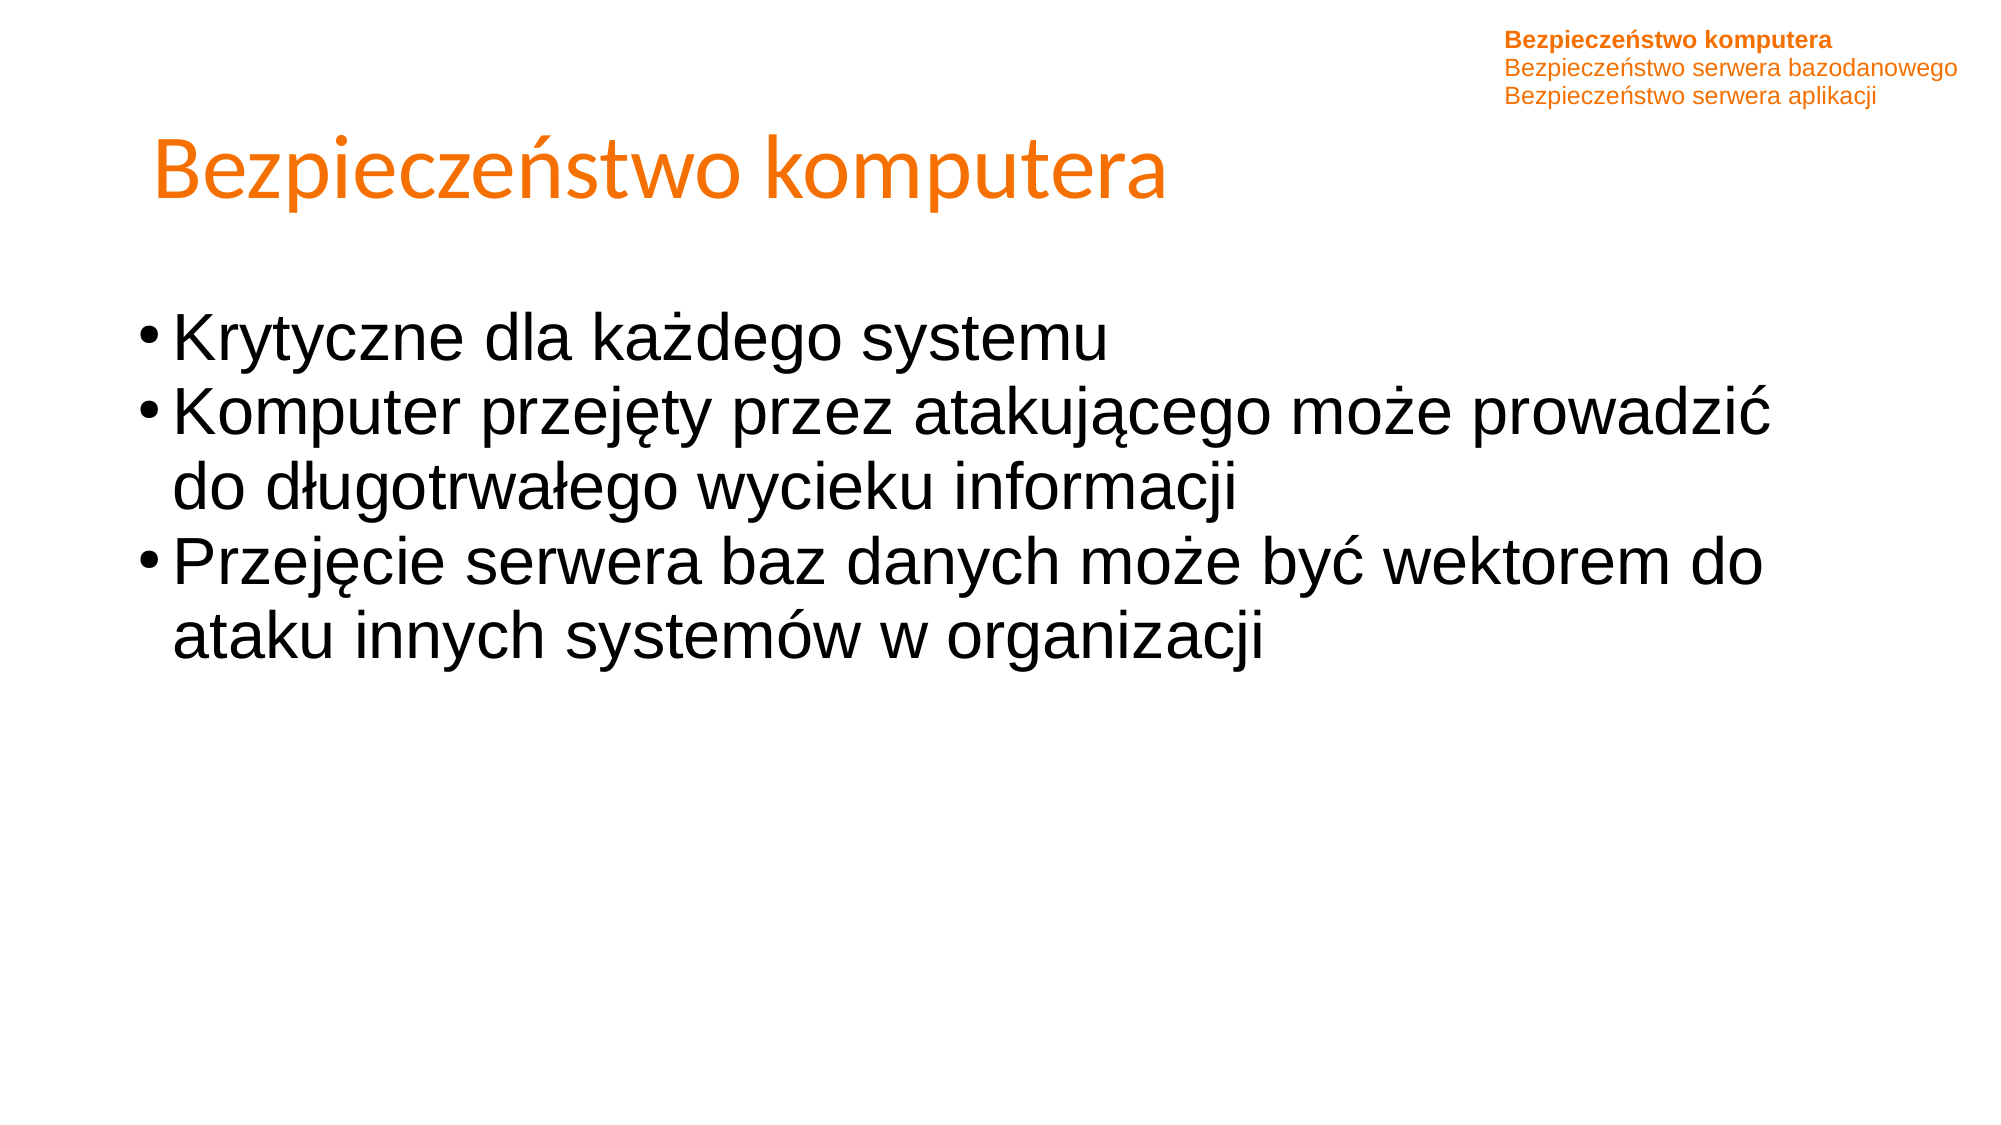

Bezpieczeństwo komputera
Bezpieczeństwo serwera bazodanowego
Bezpieczeństwo serwera aplikacji
# Bezpieczeństwo komputera
Krytyczne dla każdego systemu
Komputer przejęty przez atakującego może prowadzić do długotrwałego wycieku informacji
Przejęcie serwera baz danych może być wektorem do ataku innych systemów w organizacji